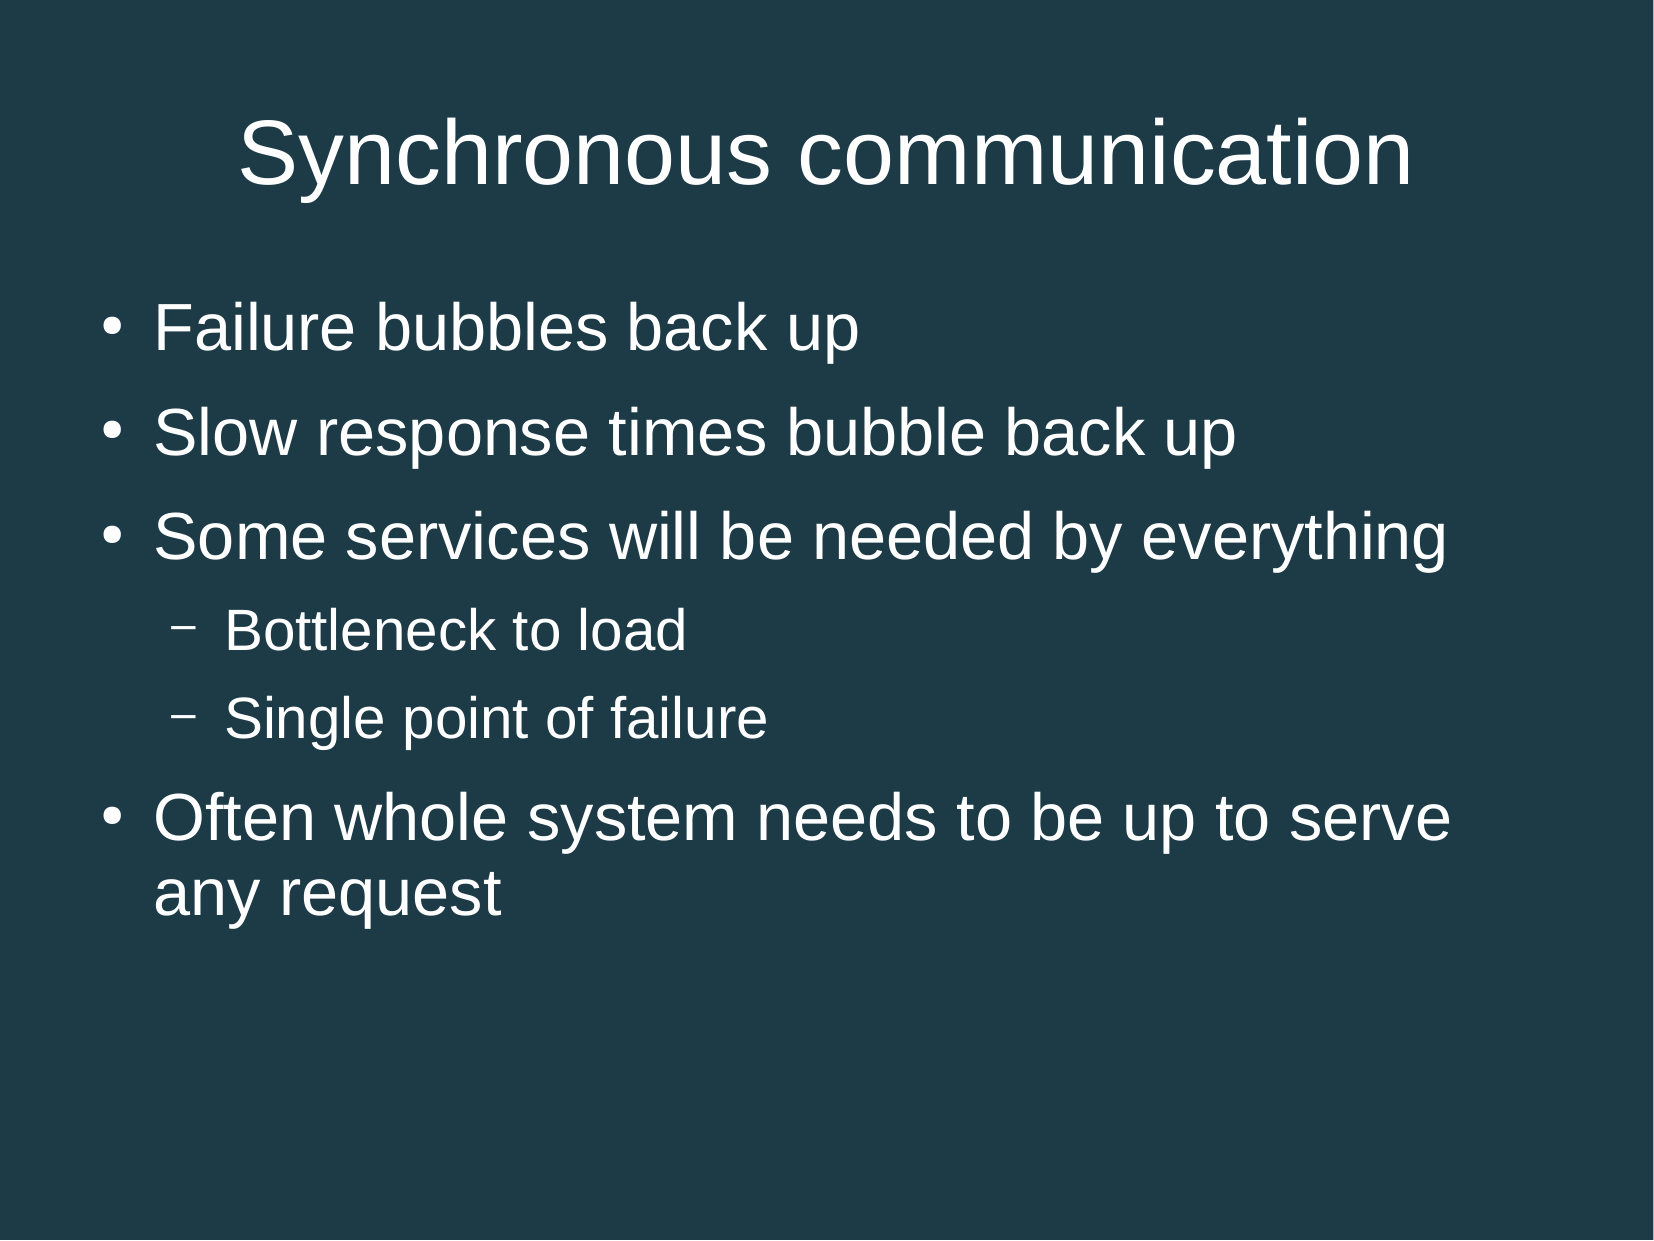

# Synchronous communication
Failure bubbles back up
Slow response times bubble back up
Some services will be needed by everything
Bottleneck to load
Single point of failure
Often whole system needs to be up to serve any request